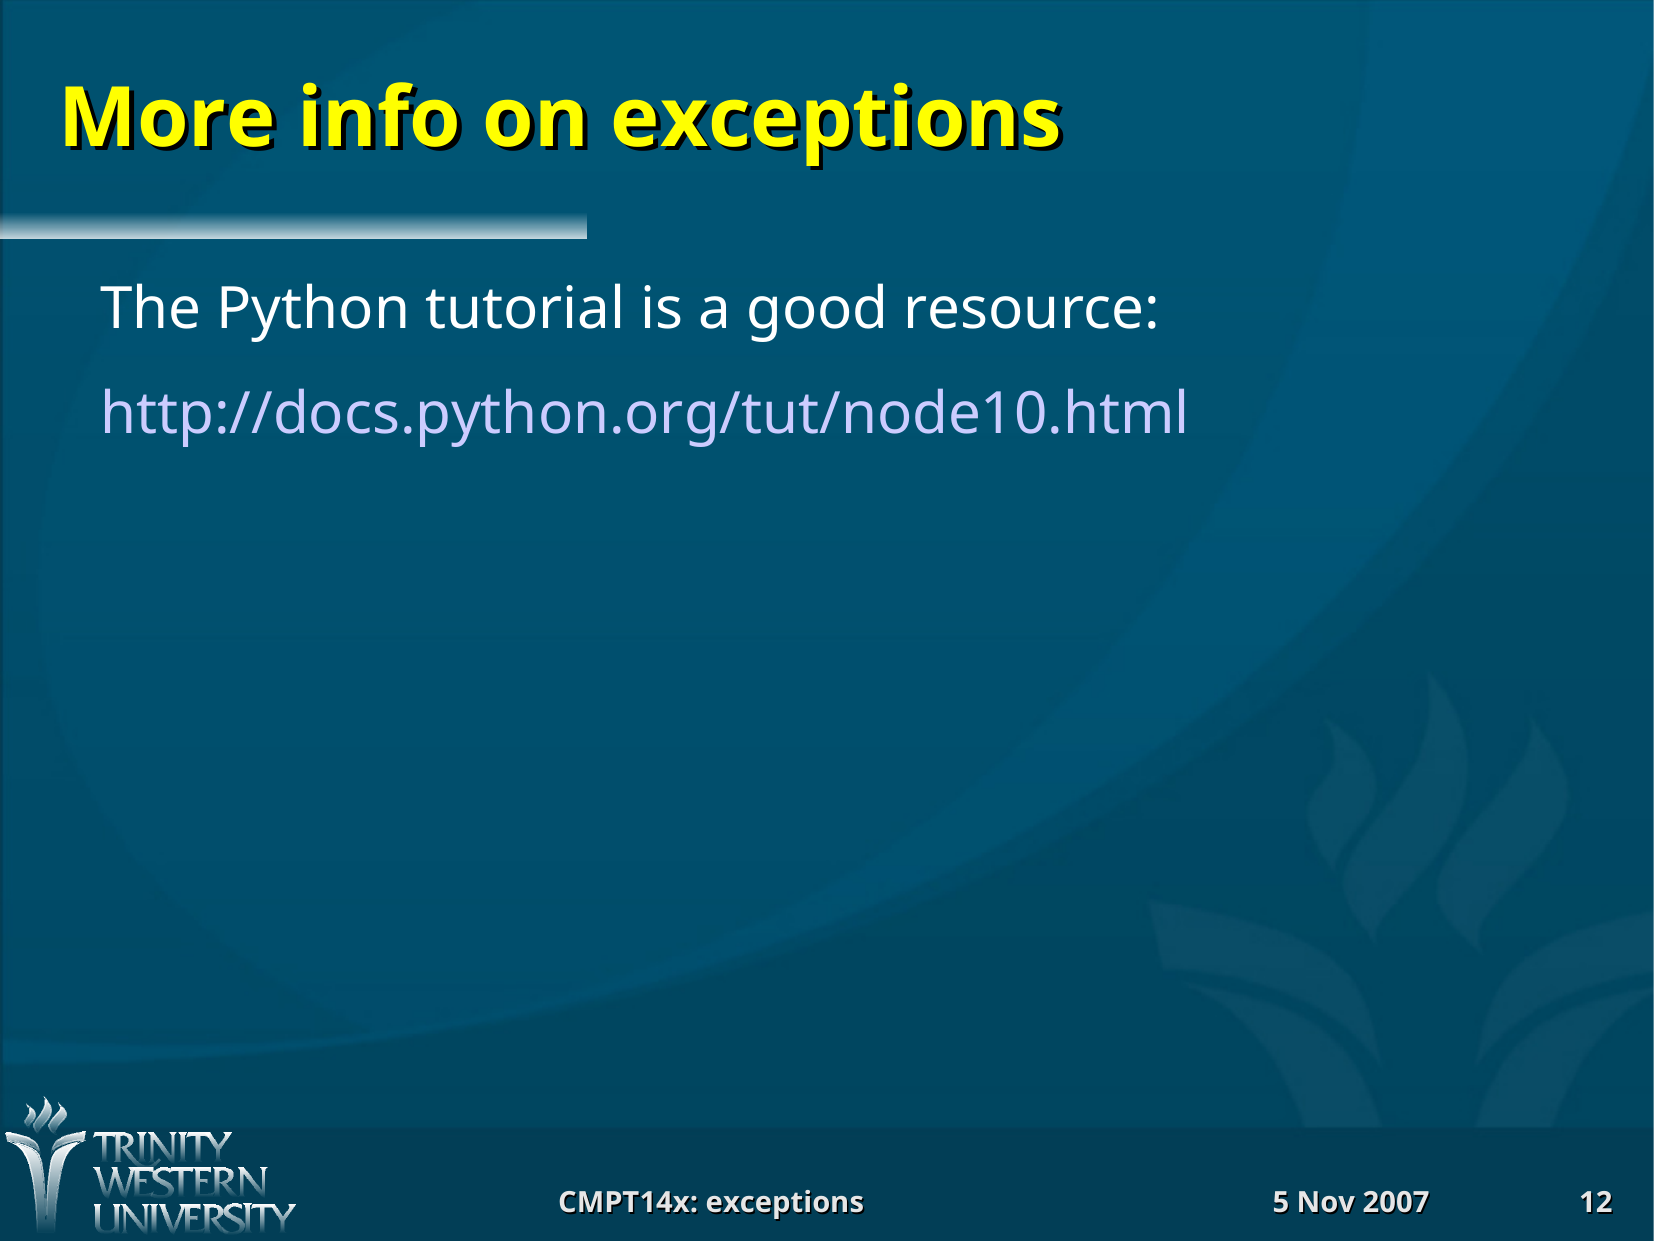

# More info on exceptions
The Python tutorial is a good resource:
http://docs.python.org/tut/node10.html
CMPT14x: exceptions
5 Nov 2007
12